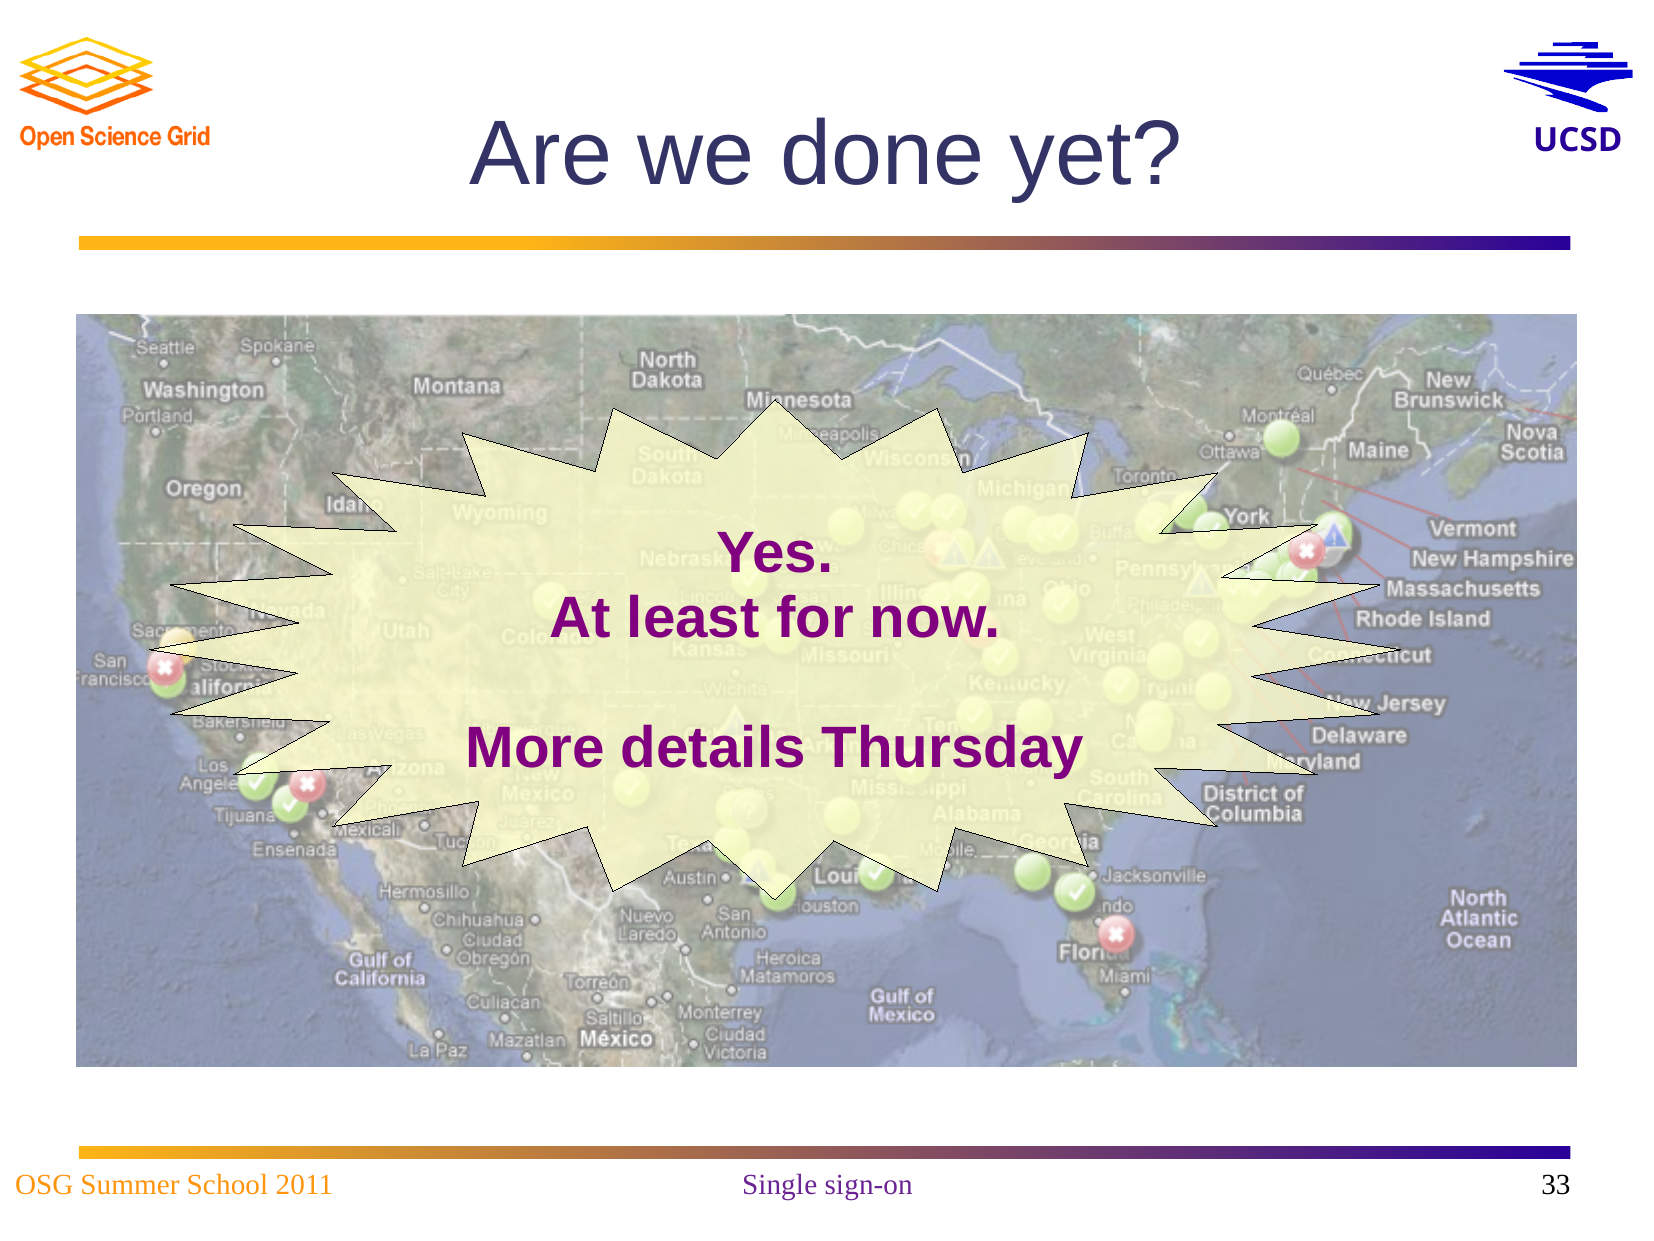

# Are we done yet?
Yes.
At least for now.
More details Thursday
OSG Summer School 2011
Single sign-on
33